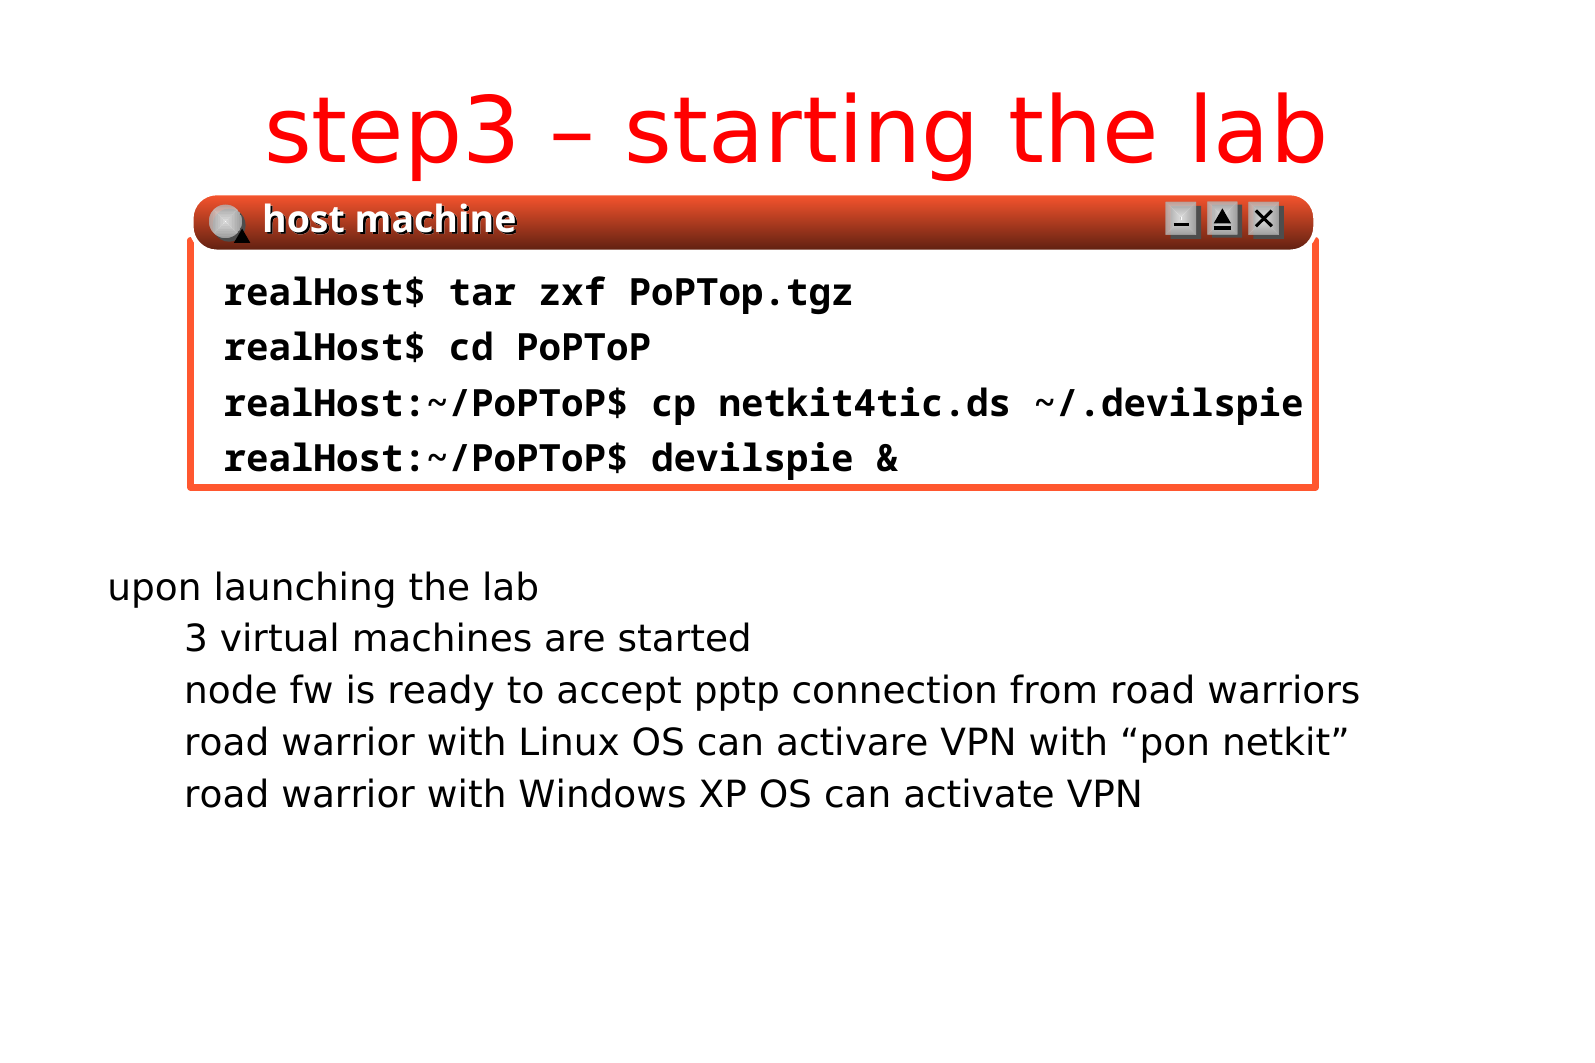

# step3 – starting the lab
host machine
realHost$ tar zxf PoPTop.tgz
realHost$ cd PoPToP
realHost:~/PoPToP$ cp netkit4tic.ds ~/.devilspie
realHost:~/PoPToP$ devilspie &
upon launching the lab
3 virtual machines are started
node fw is ready to accept pptp connection from road warriors
road warrior with Linux OS can activare VPN with “pon netkit”
road warrior with Windows XP OS can activate VPN